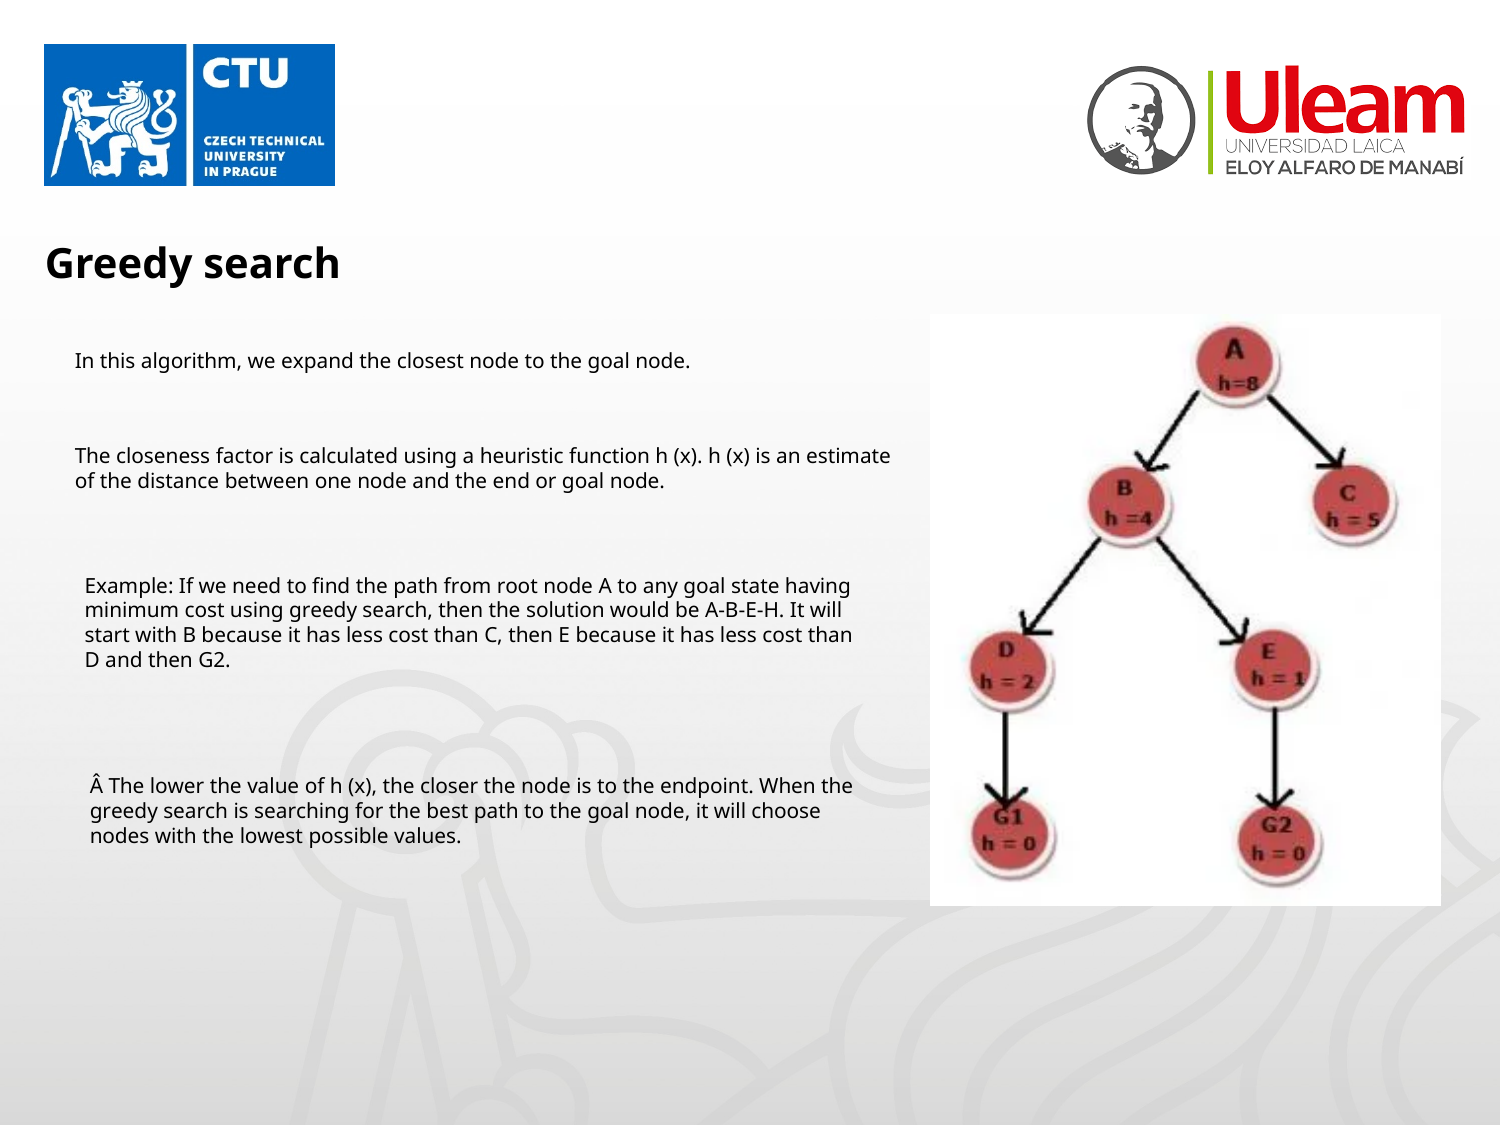

# Greedy search
In this algorithm, we expand the closest node to the goal node.
The closeness factor is calculated using a heuristic function h (x). h (x) is an estimate of the distance between one node and the end or goal node.
Example: If we need to find the path from root node A to any goal state having minimum cost using greedy search, then the solution would be A-B-E-H. It will start with B because it has less cost than C, then E because it has less cost than D and then G2.
Â The lower the value of h (x), the closer the node is to the endpoint. When the greedy search is searching for the best path to the goal node, it will choose nodes with the lowest possible values.